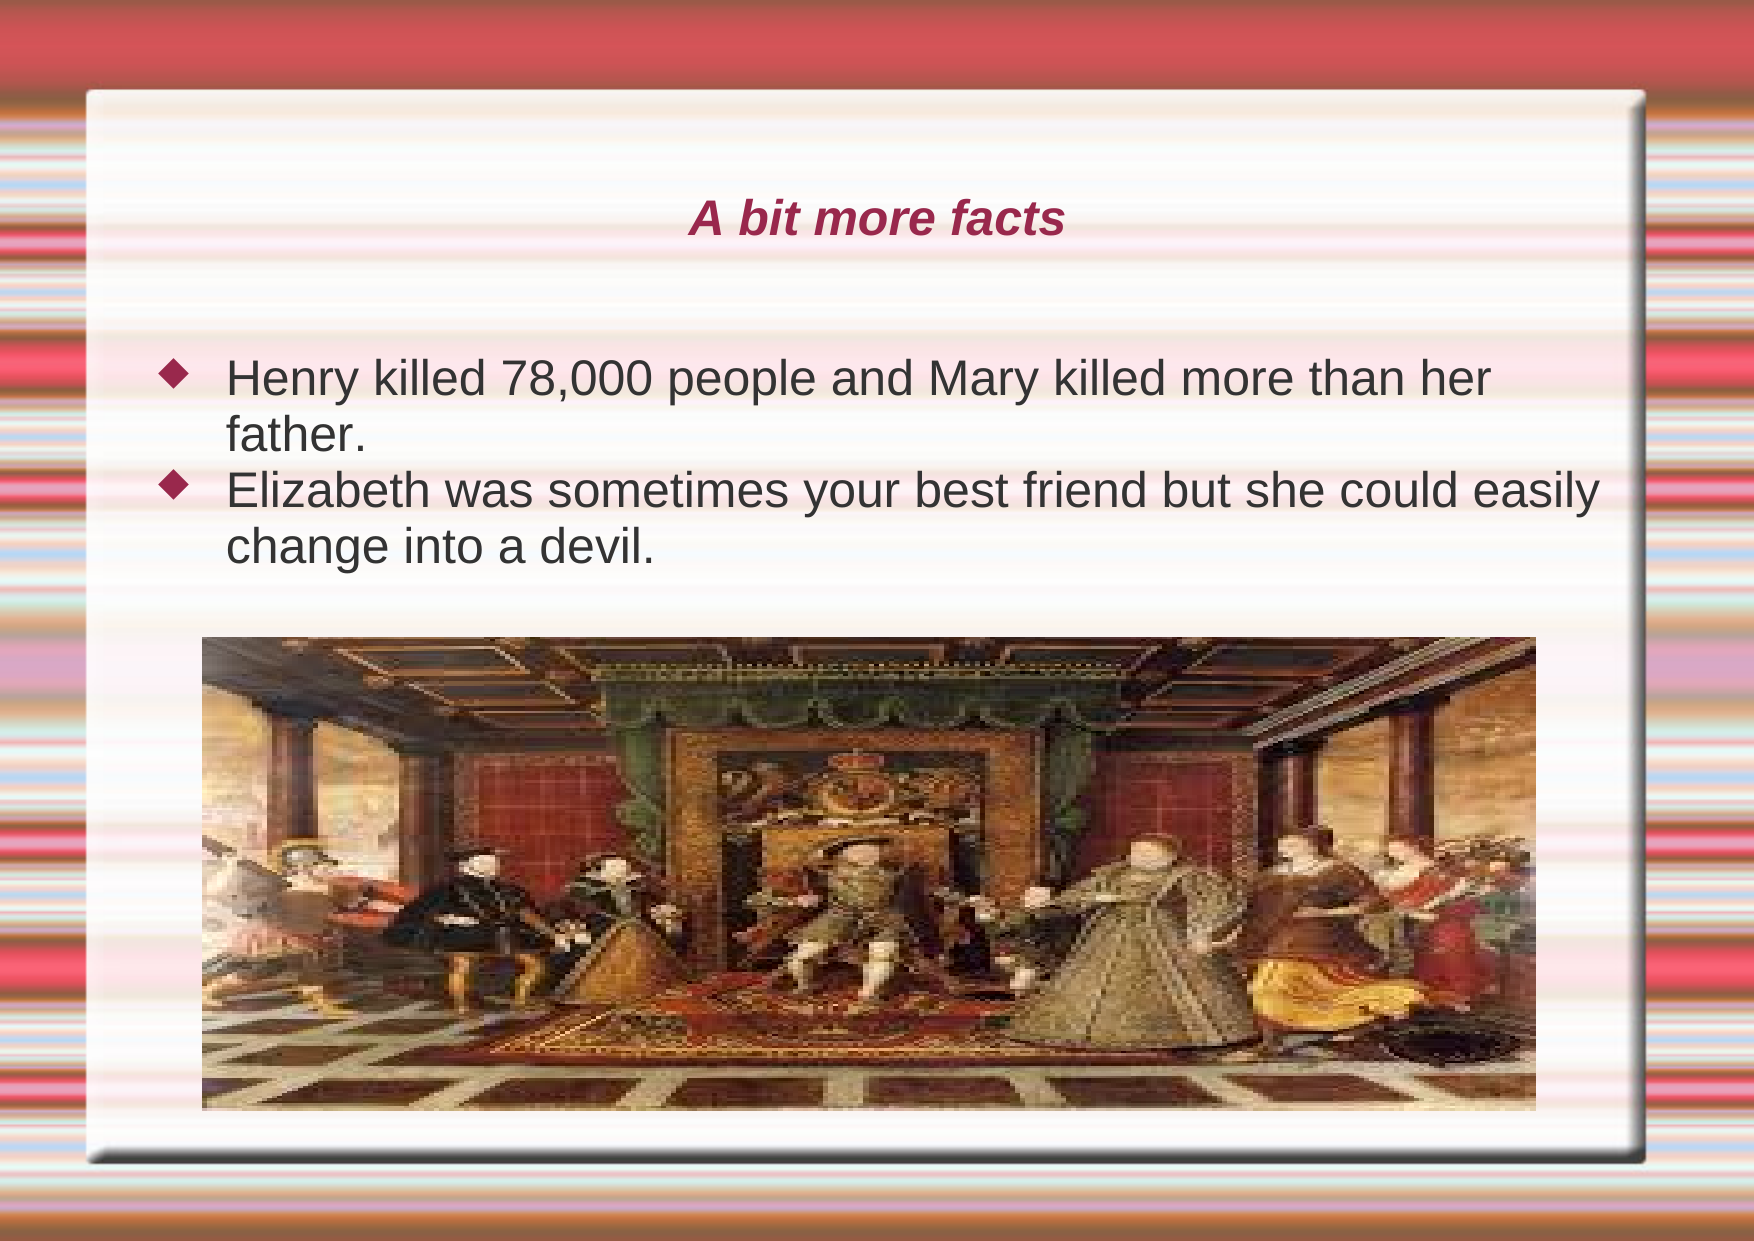

# A bit more facts
Henry killed 78,000 people and Mary killed more than her father.
Elizabeth was sometimes your best friend but she could easily change into a devil.